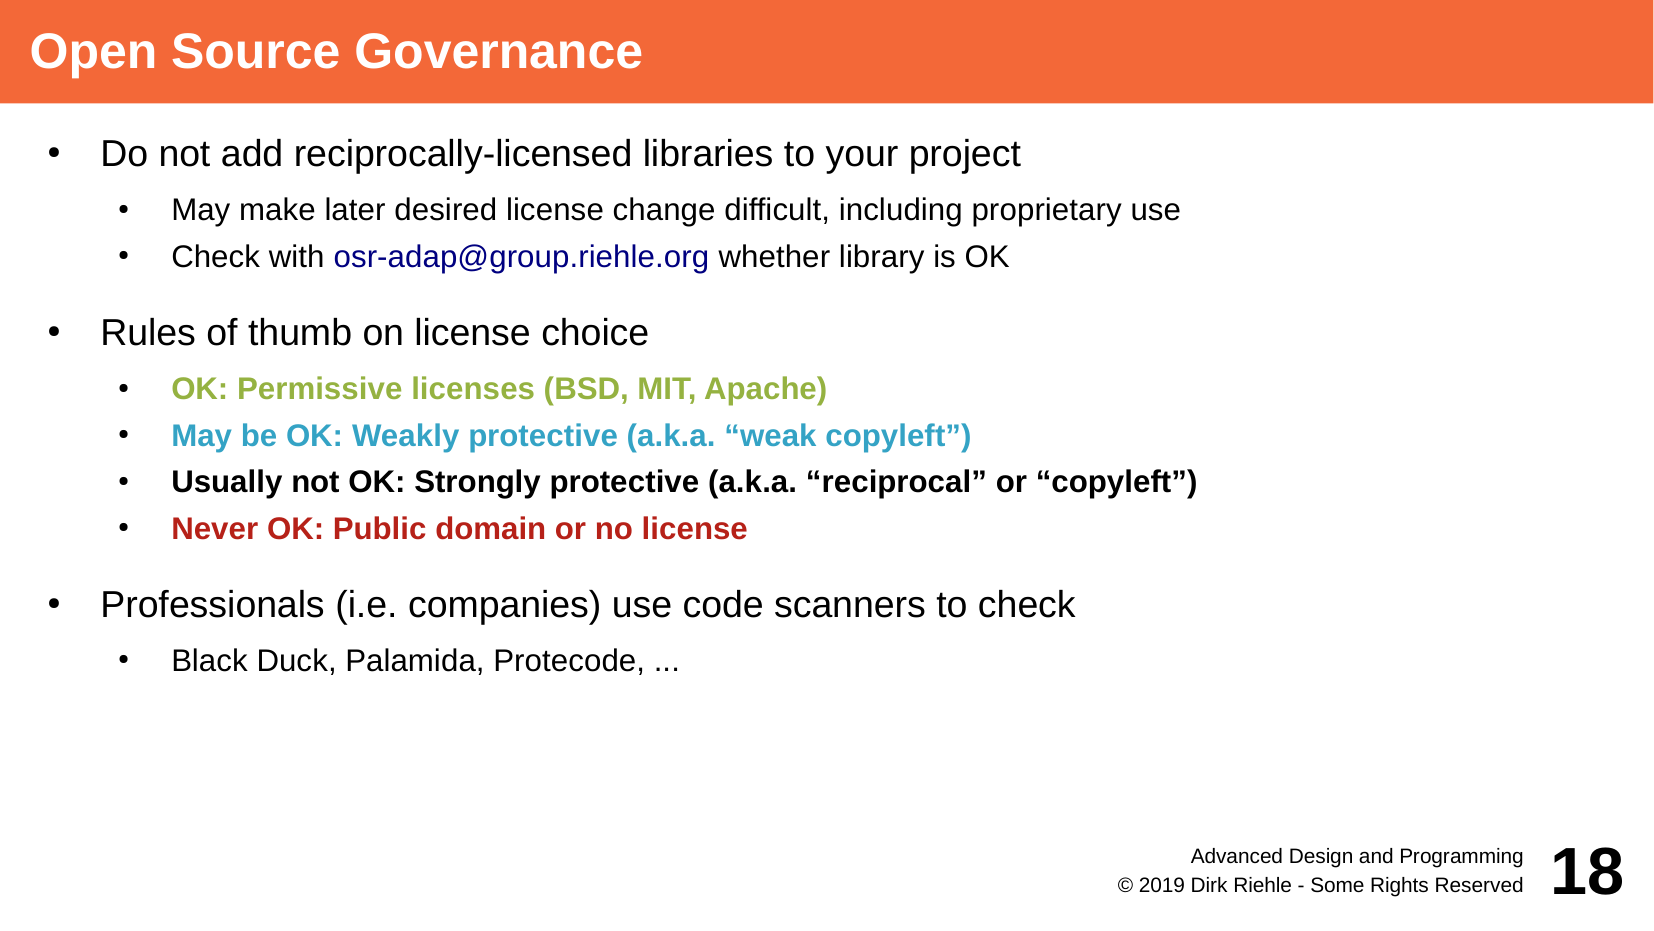

# Open Source Governance
Do not add reciprocally-licensed libraries to your project
May make later desired license change difficult, including proprietary use
Check with osr-adap@group.riehle.org whether library is OK
Rules of thumb on license choice
OK: Permissive licenses (BSD, MIT, Apache)
May be OK: Weakly protective (a.k.a. “weak copyleft”)
Usually not OK: Strongly protective (a.k.a. “reciprocal” or “copyleft”)
Never OK: Public domain or no license
Professionals (i.e. companies) use code scanners to check
Black Duck, Palamida, Protecode, ...
Advanced Design and Programming
18
© 2019 Dirk Riehle - Some Rights Reserved